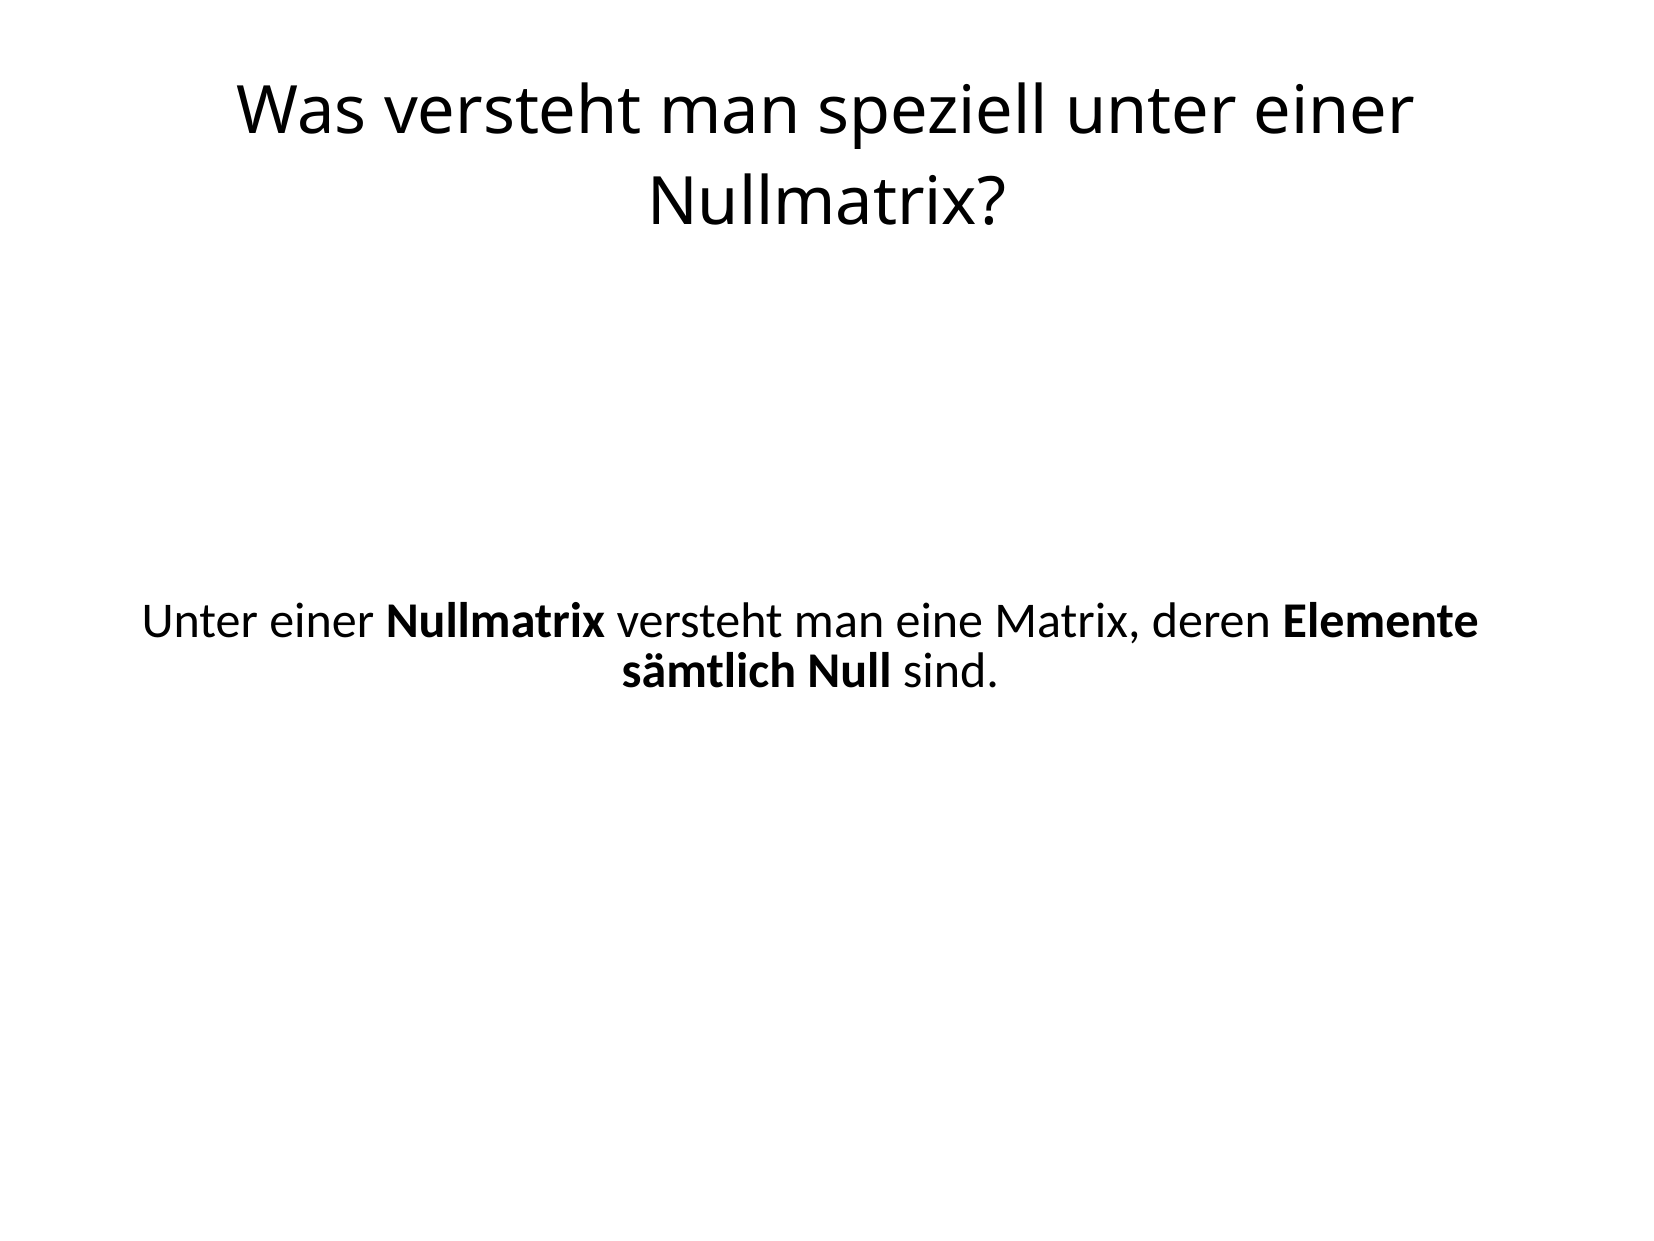

# Was versteht man speziell unter einer Nullmatrix?
Unter einer Nullmatrix versteht man eine Matrix, deren Elemente sämtlich Null sind.